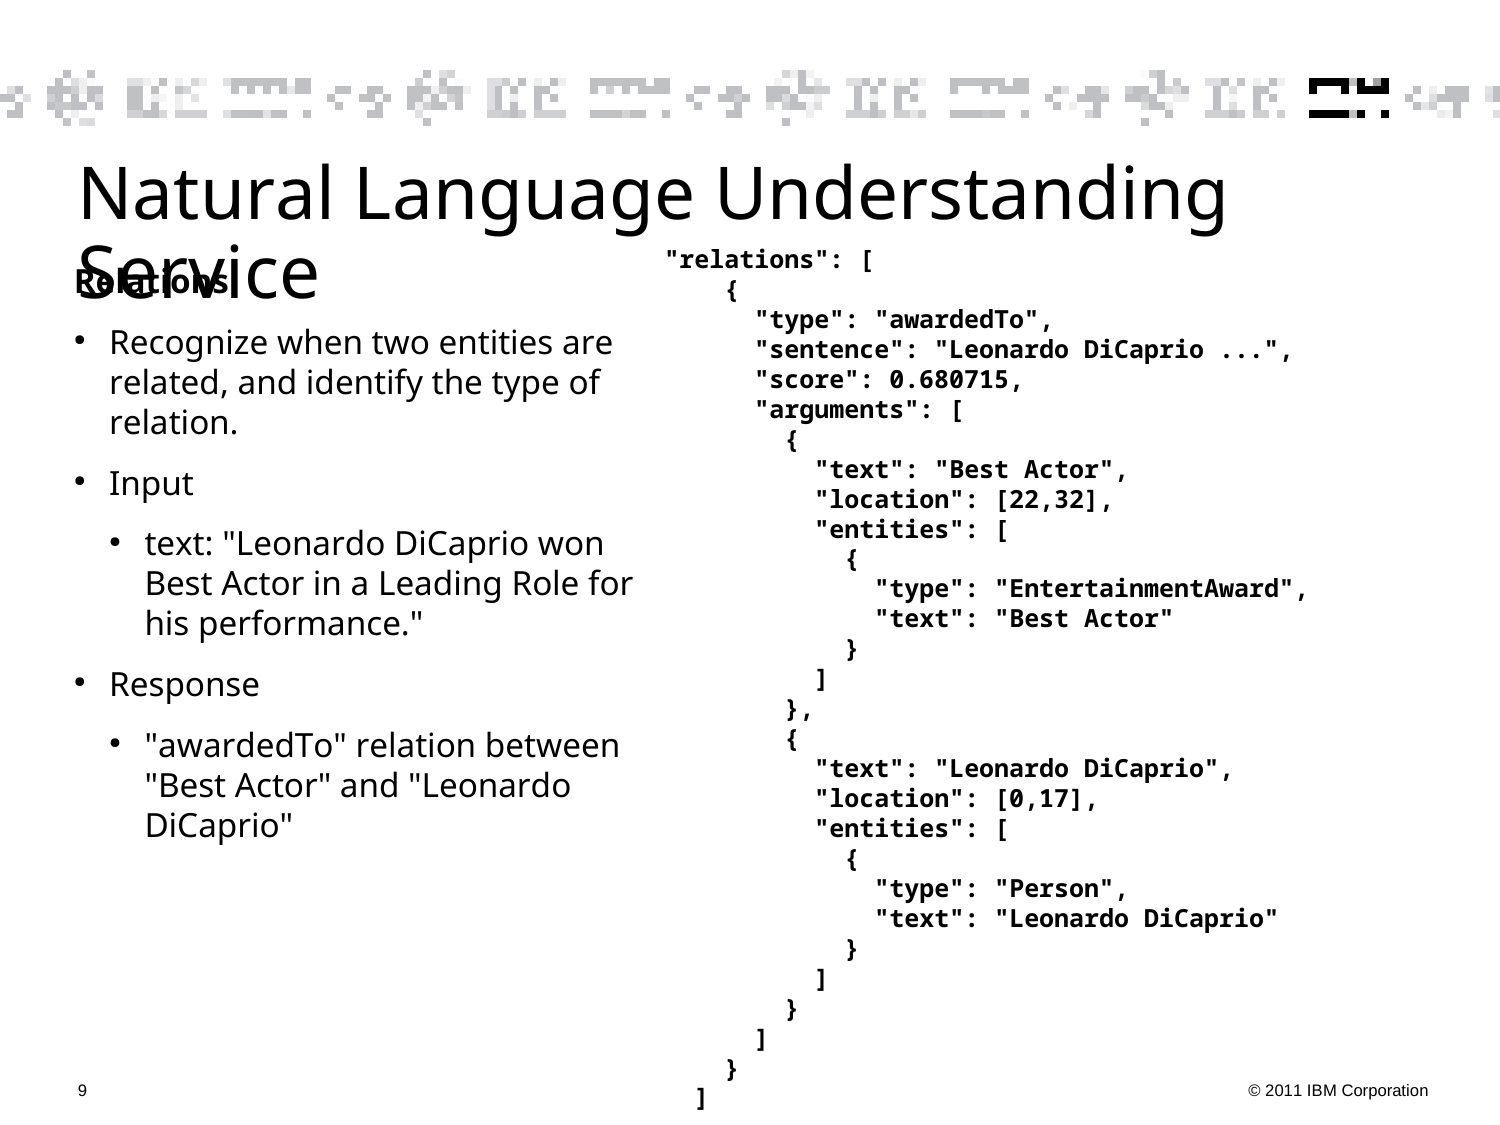

# Natural Language Understanding Service
"relations": [
 {
 "type": "awardedTo",
 "sentence": "Leonardo DiCaprio ...",
 "score": 0.680715,
 "arguments": [
 {
 "text": "Best Actor",
 "location": [22,32],
 "entities": [
 {
 "type": "EntertainmentAward",
 "text": "Best Actor"
 }
 ]
 },
 {
 "text": "Leonardo DiCaprio",
 "location": [0,17],
 "entities": [
 {
 "type": "Person",
 "text": "Leonardo DiCaprio"
 }
 ]
 }
 ]
 }
 ]
Relations
Recognize when two entities are related, and identify the type of relation.
Input
text: "Leonardo DiCaprio won Best Actor in a Leading Role for his performance."
Response
"awardedTo" relation between "Best Actor" and "Leonardo DiCaprio"
9